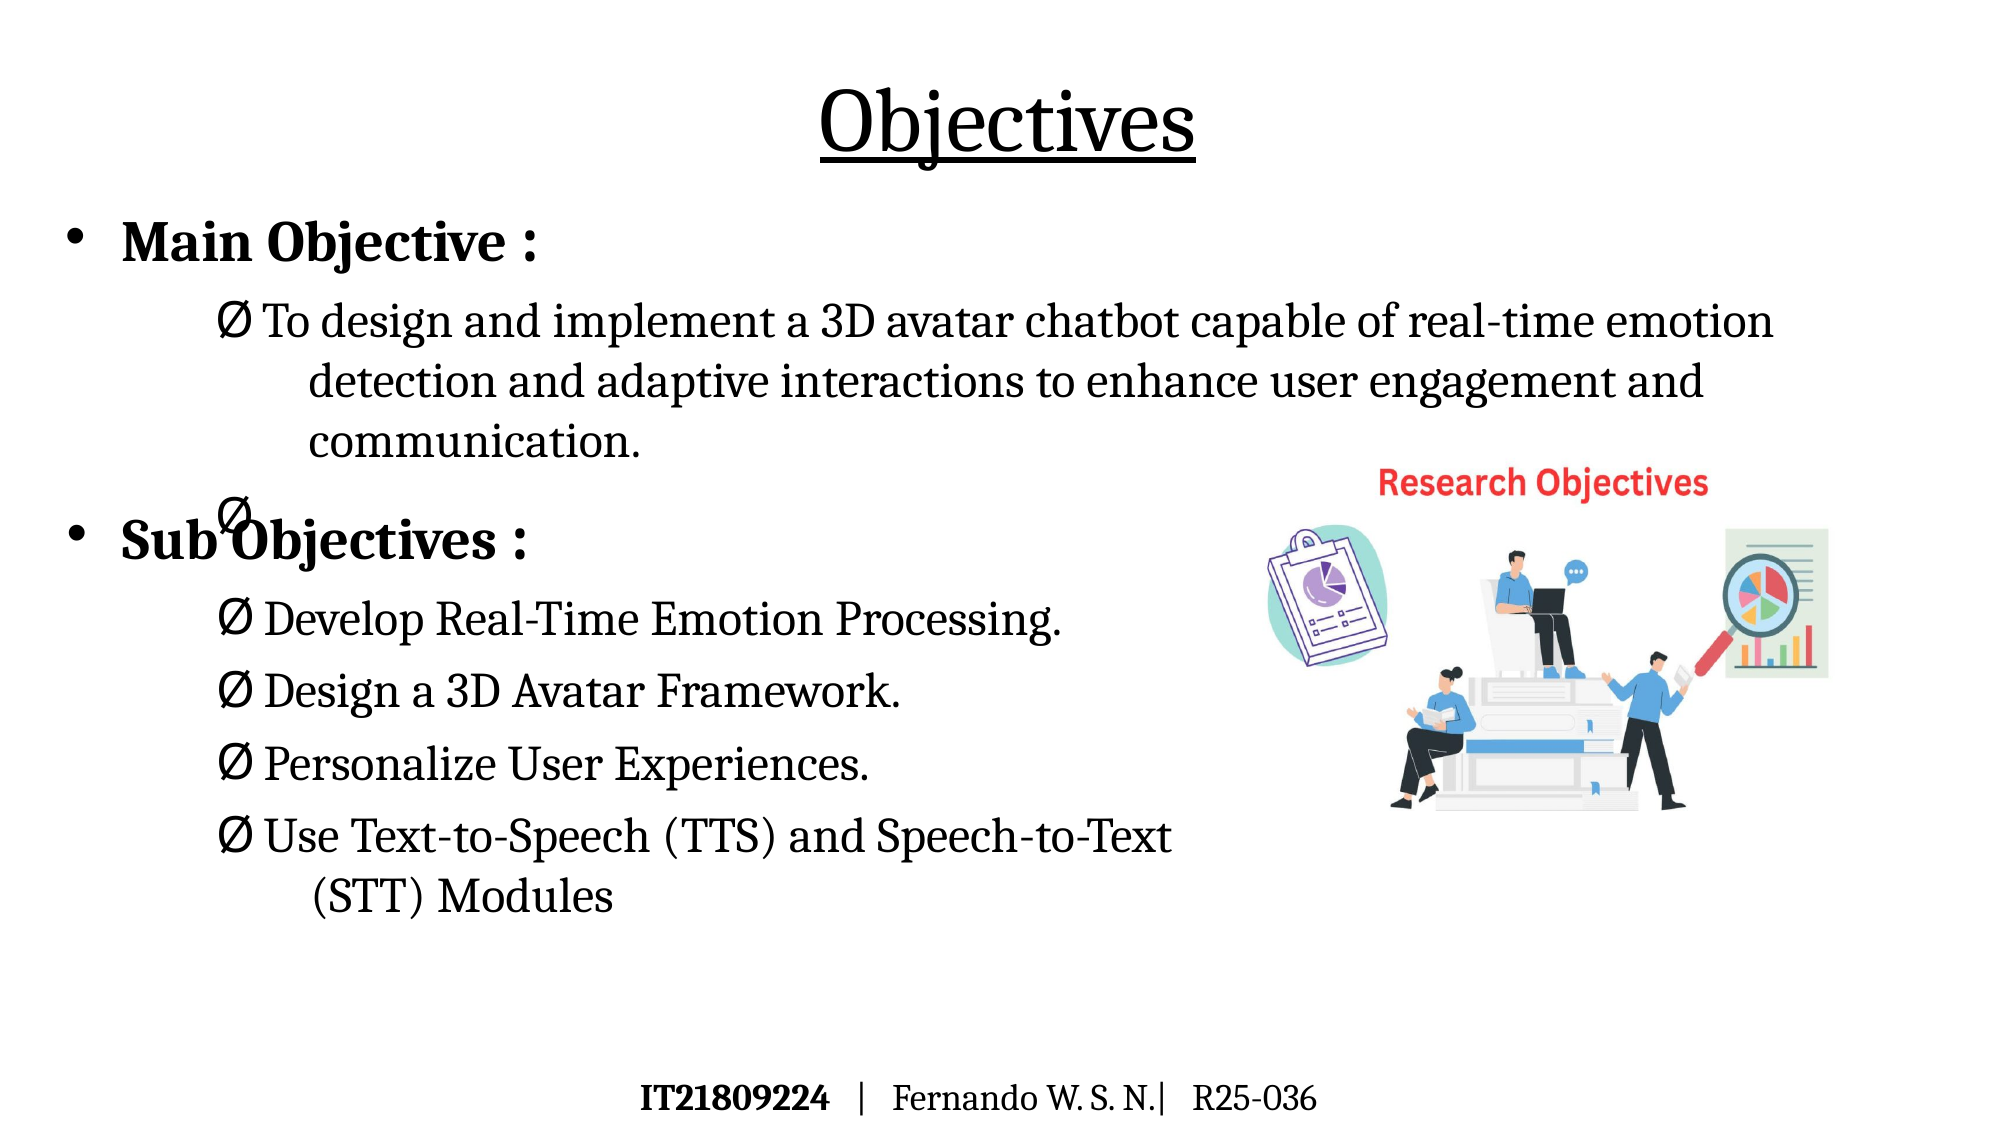

# Objectives
Main Objective :
To design and implement a 3D avatar chatbot capable of real-time emotion detection and adaptive interactions to enhance user engagement and communication.
Sub Objectives :
Develop Real-Time Emotion Processing.
Design a 3D Avatar Framework.
Personalize User Experiences.
Use Text-to-Speech (TTS) and Speech-to-Text (STT) Modules
IT21809224 | Fernando W. S. N.| R25-036